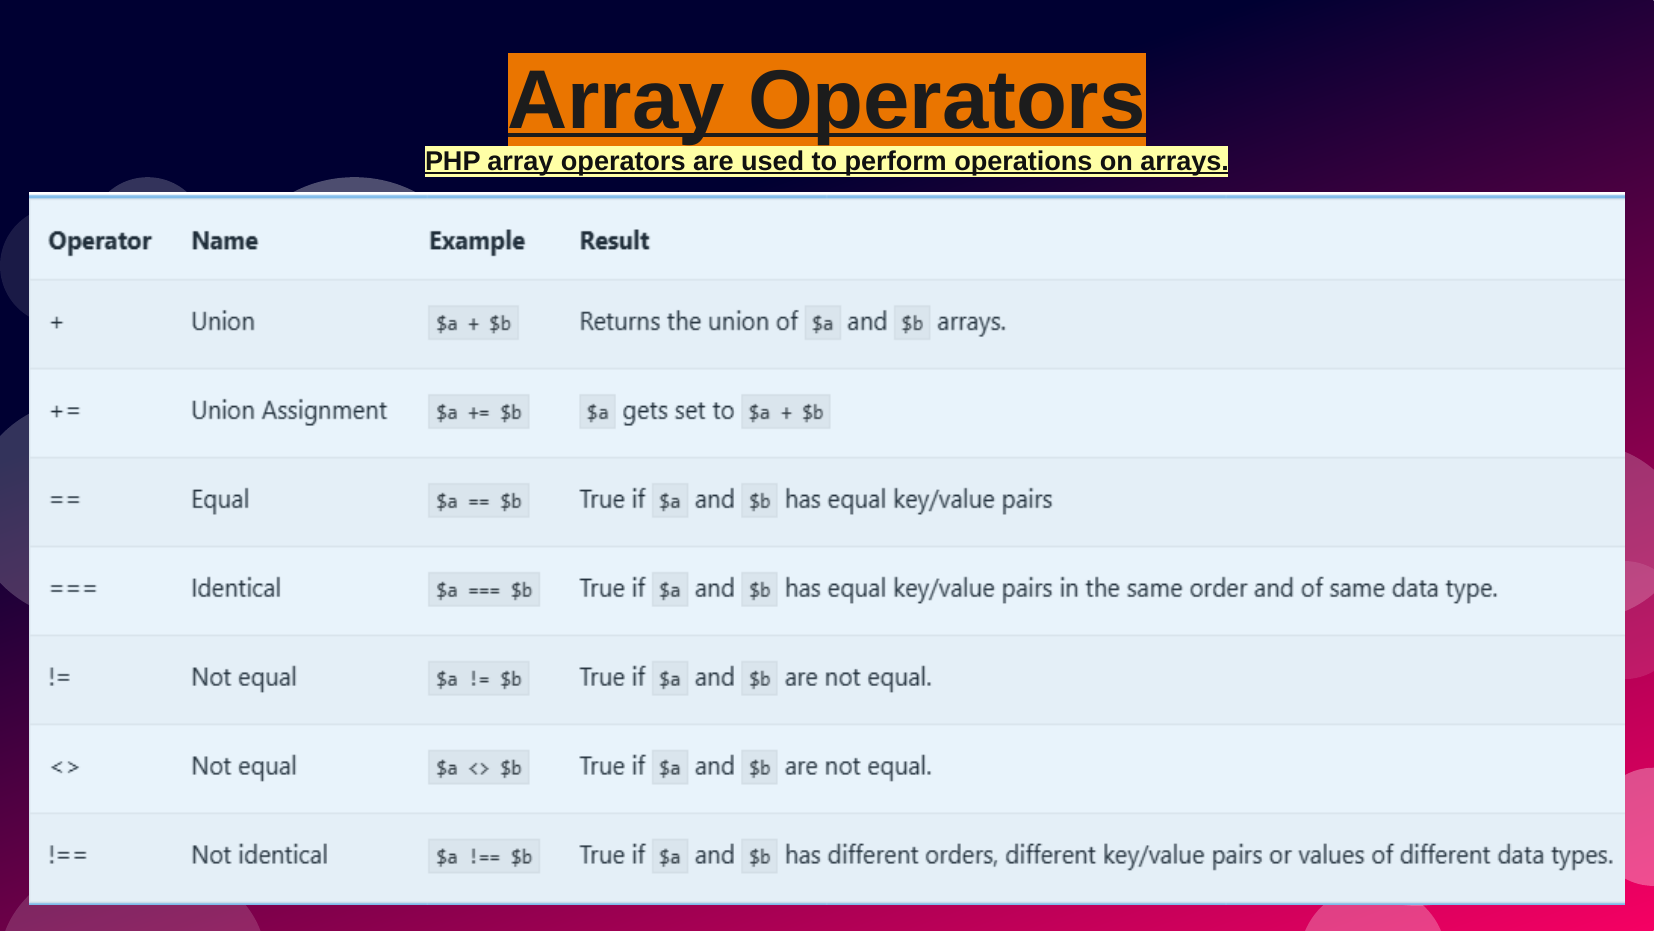

# Array Operators PHP array operators are used to perform operations on arrays.